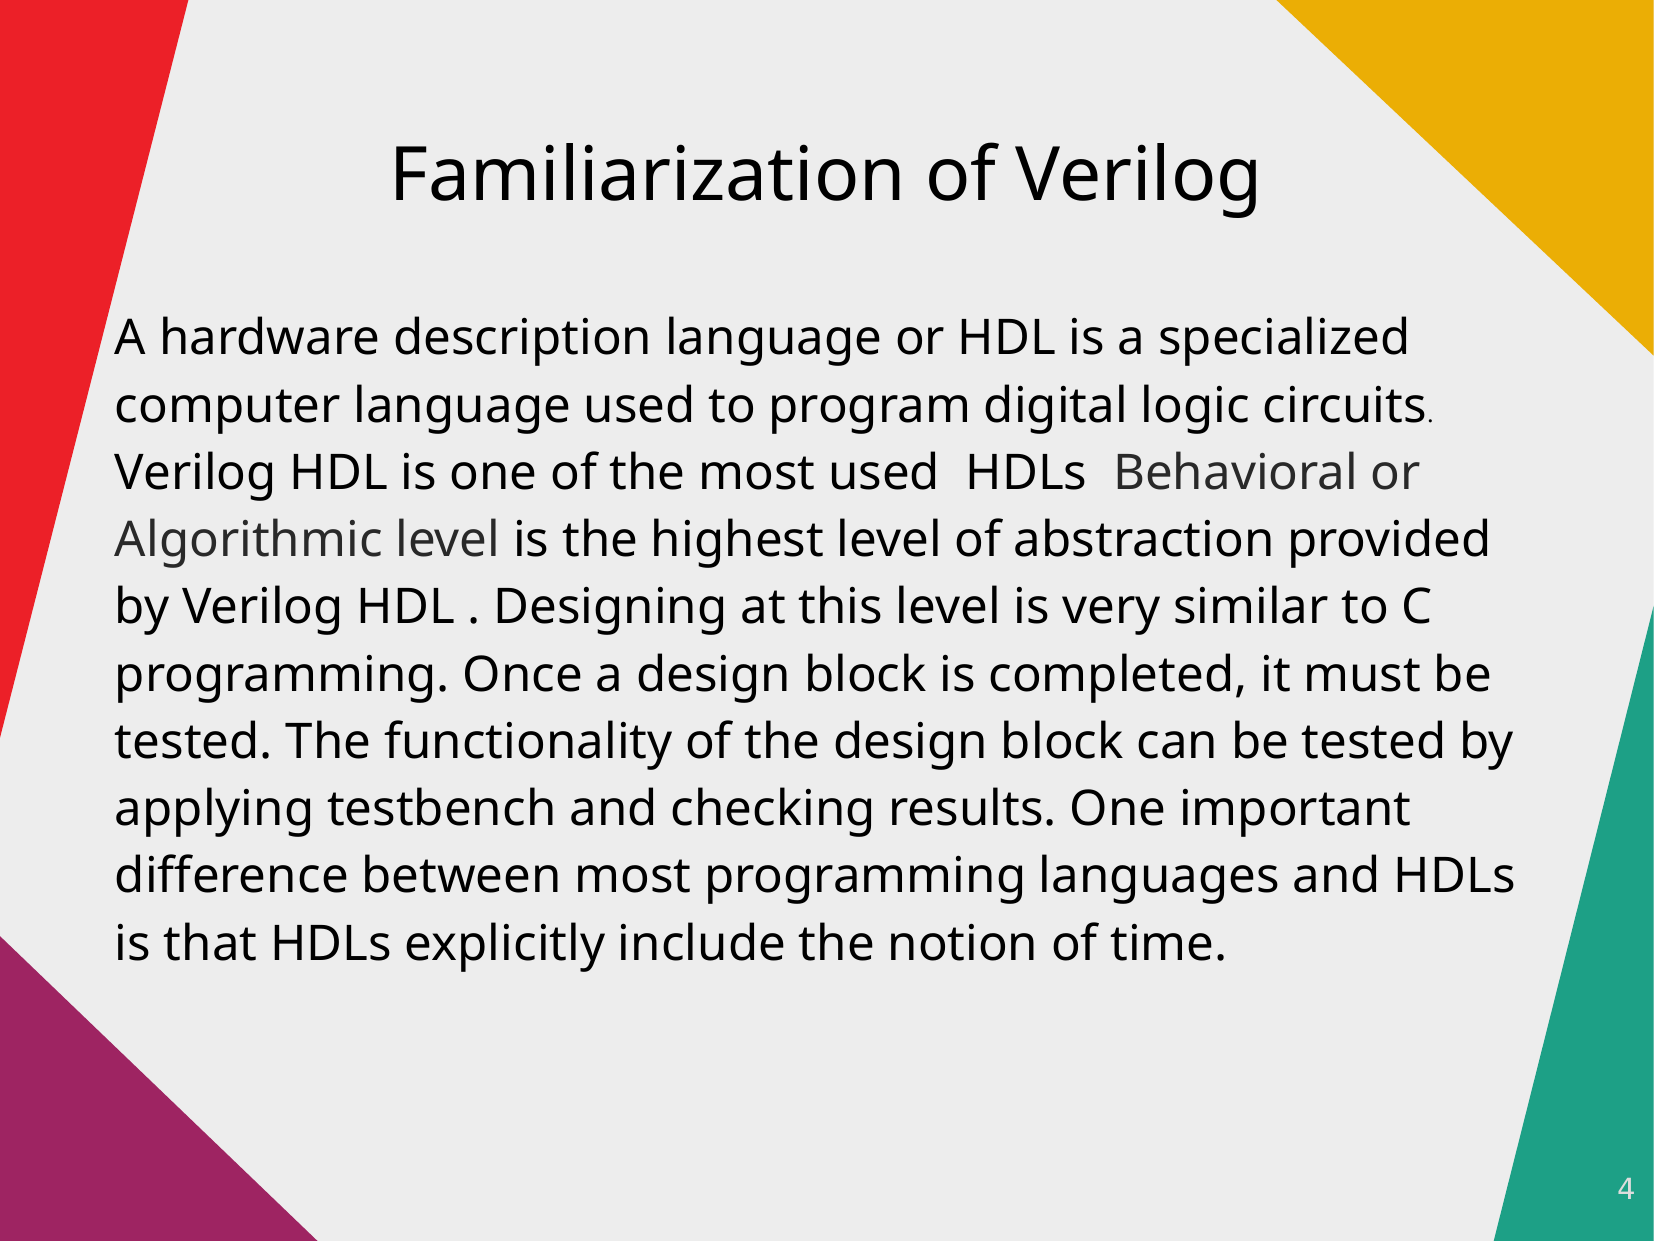

# Familiarization of Verilog
A hardware description language or HDL is a specialized computer language used to program digital logic circuits. Verilog HDL is one of the most used HDLs Behavioral or Algorithmic level is the highest level of abstraction provided by Verilog HDL . Designing at this level is very similar to C programming. Once a design block is completed, it must be tested. The functionality of the design block can be tested by applying testbench and checking results. One important difference between most programming languages and HDLs is that HDLs explicitly include the notion of time.
4